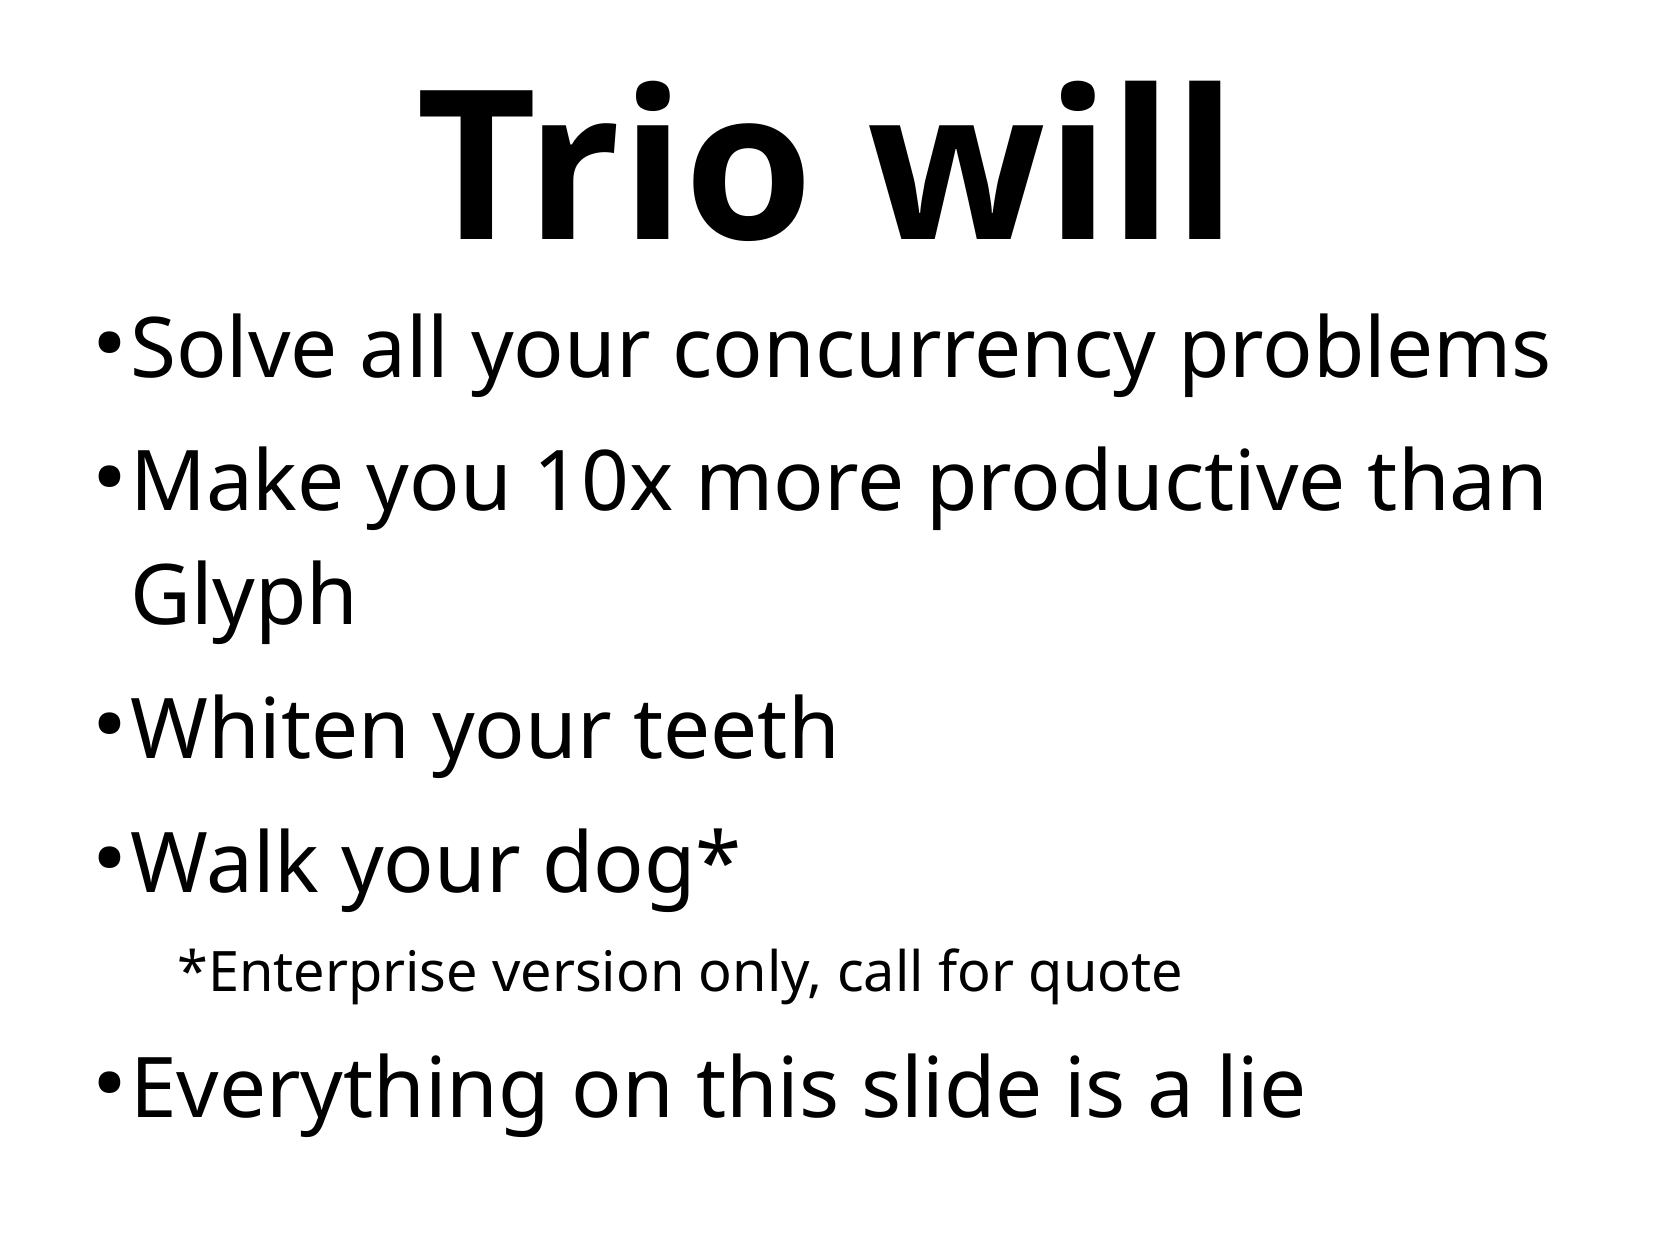

# Trio will
Solve all your concurrency problems
Make you 10x more productive than Glyph
Whiten your teeth
Walk your dog*
*Enterprise version only, call for quote
Everything on this slide is a lie